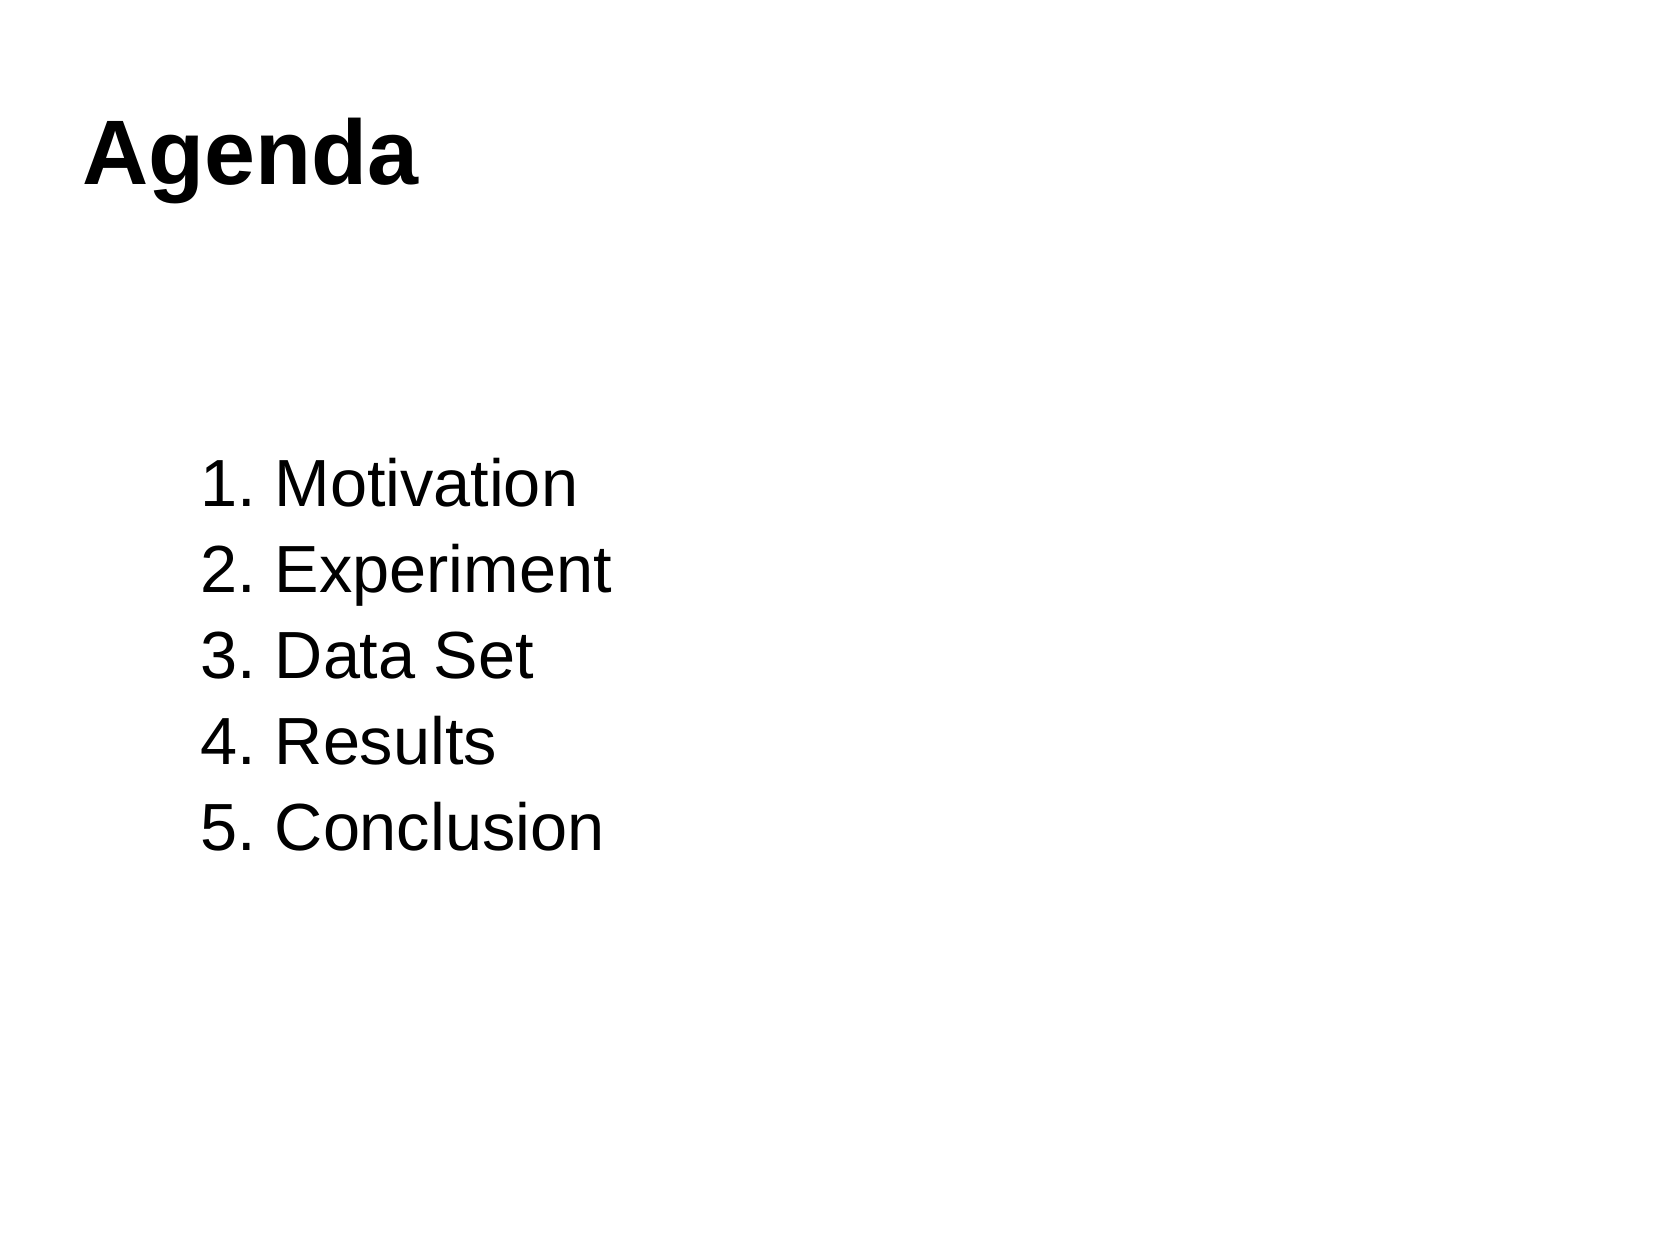

# Agenda
 Motivation
 Experiment
 Data Set
 Results
 Conclusion